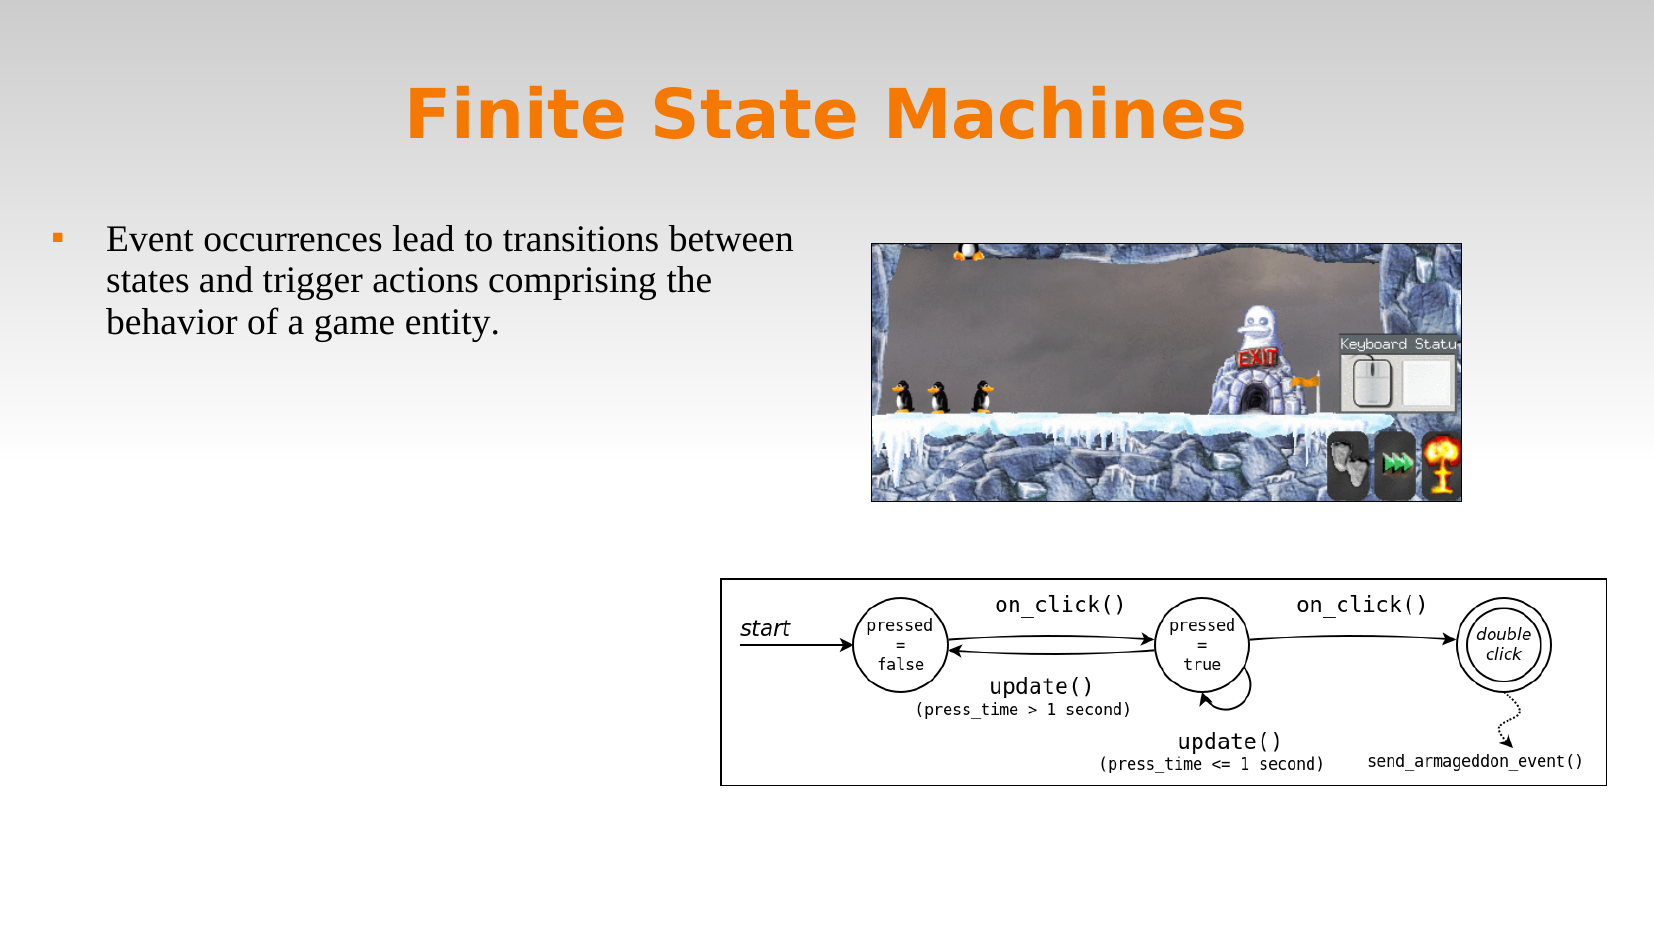

# Finite State Machines
Event occurrences lead to transitions between states and trigger actions comprising the behavior of a game entity.